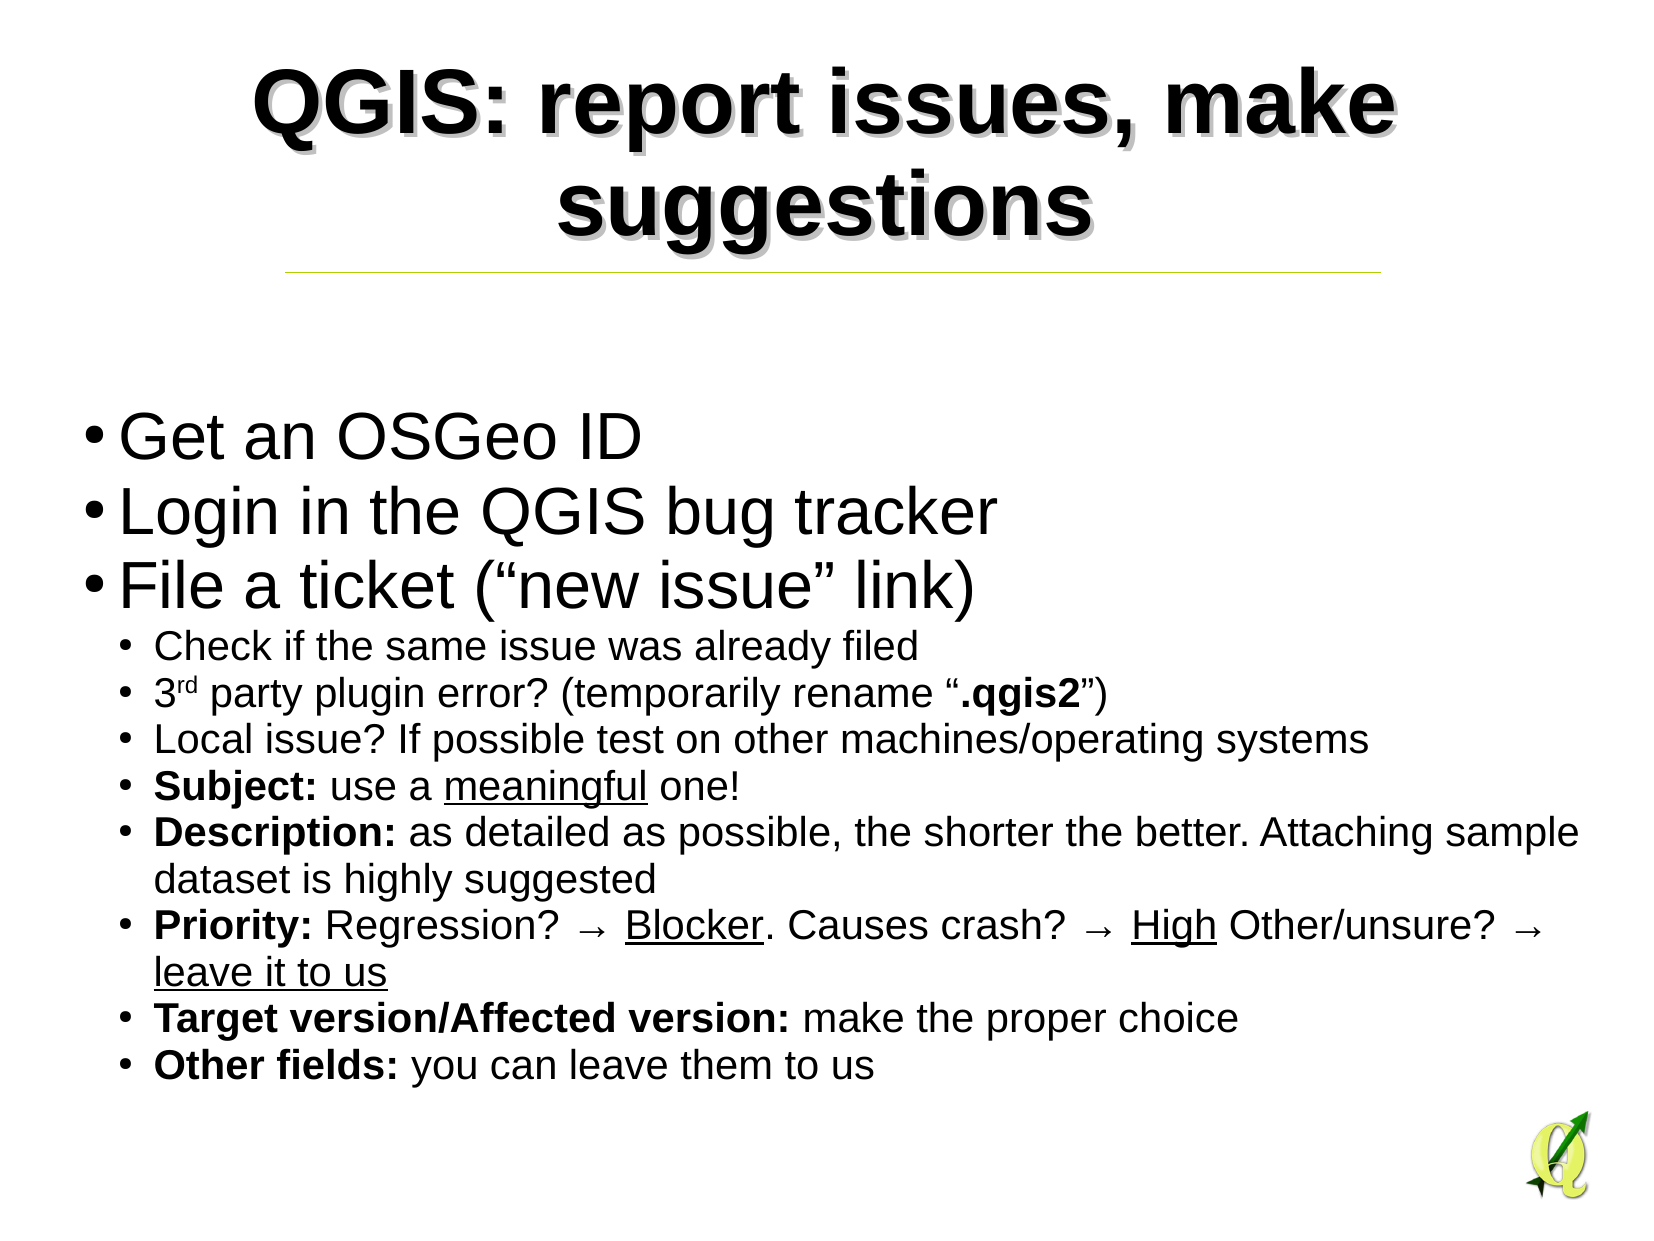

# QGIS: report issues, make suggestions
Get an OSGeo ID
Login in the QGIS bug tracker
File a ticket (“new issue” link)
Check if the same issue was already filed
3rd party plugin error? (temporarily rename “.qgis2”)
Local issue? If possible test on other machines/operating systems
Subject: use a meaningful one!
Description: as detailed as possible, the shorter the better. Attaching sample dataset is highly suggested
Priority: Regression? → Blocker. Causes crash? → High Other/unsure? → leave it to us
Target version/Affected version: make the proper choice
Other fields: you can leave them to us